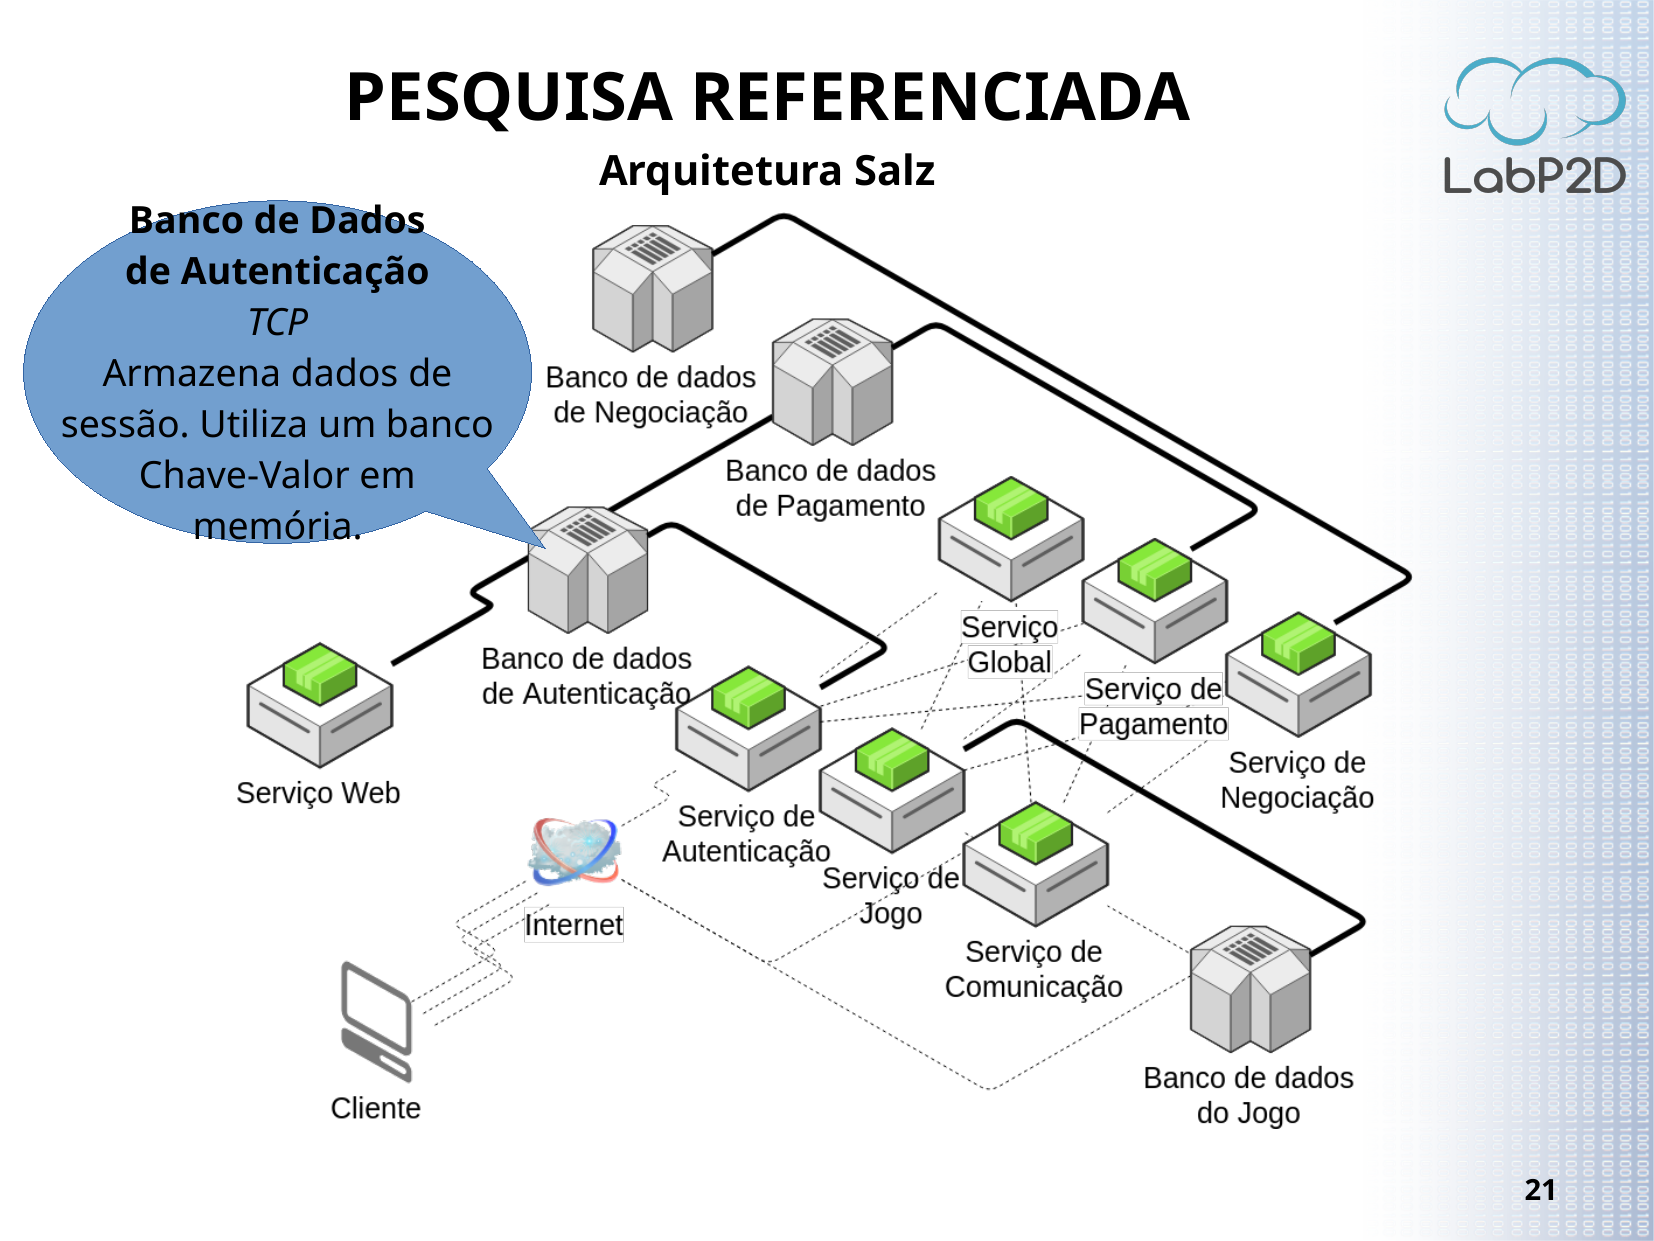

# PESQUISA REFERENCIADA Arquitetura Salz
Banco de Dados
de Autenticação
TCP
Armazena dados de
sessão. Utiliza um banco
Chave-Valor em
memória.
21